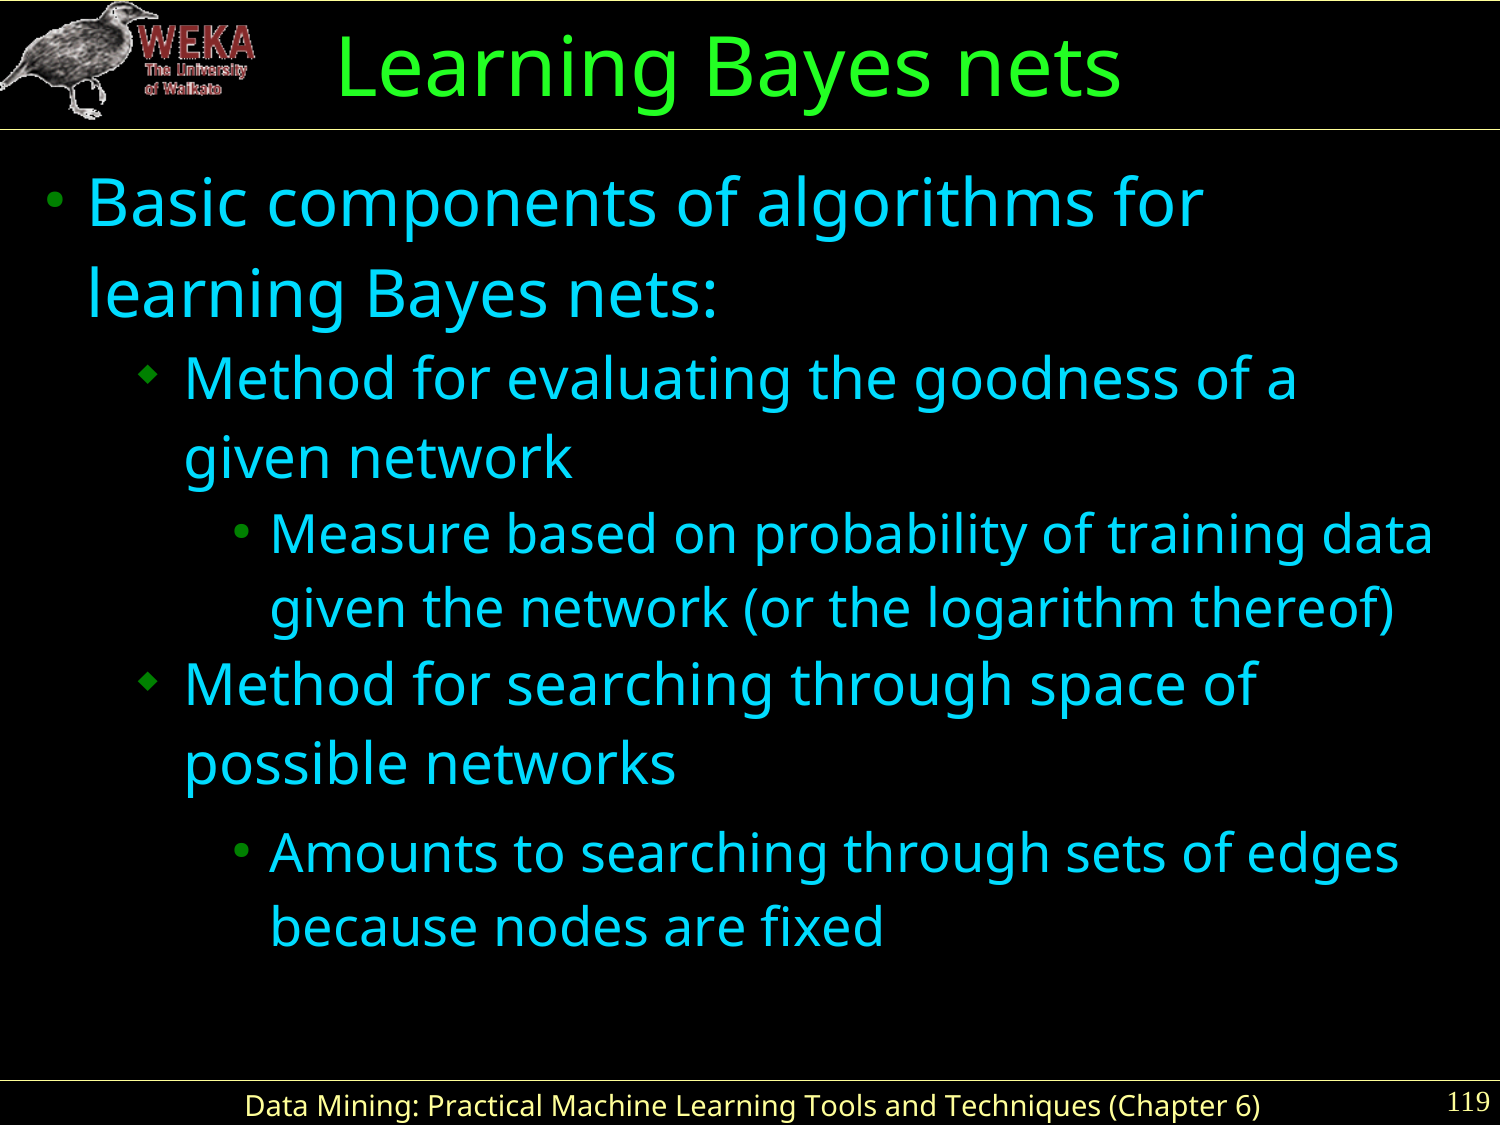

# Learning Bayes nets
Basic components of algorithms for learning Bayes nets:
Method for evaluating the goodness of a given network
Measure based on probability of training data given the network (or the logarithm thereof)
Method for searching through space of possible networks
Amounts to searching through sets of edges because nodes are fixed
Data Mining: Practical Machine Learning Tools and Techniques (Chapter 6)
119